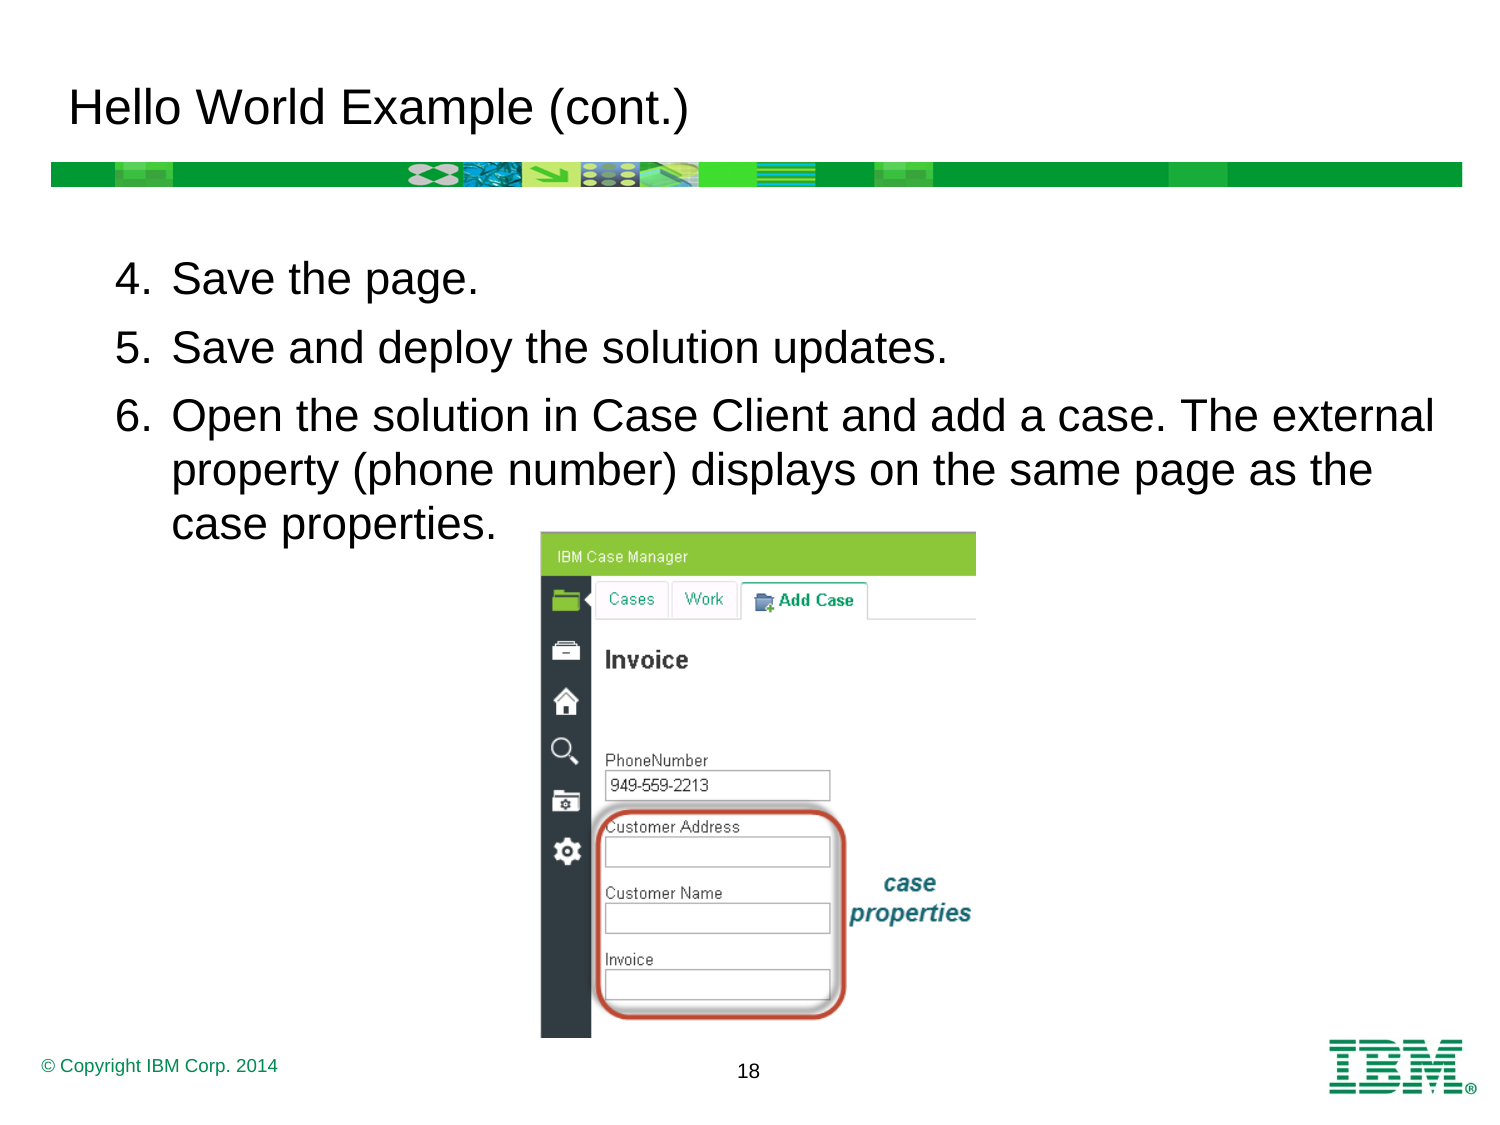

# Hello World Example (cont.)
Save the page.
Save and deploy the solution updates.
Open the solution in Case Client and add a case. The external property (phone number) displays on the same page as the case properties.
18